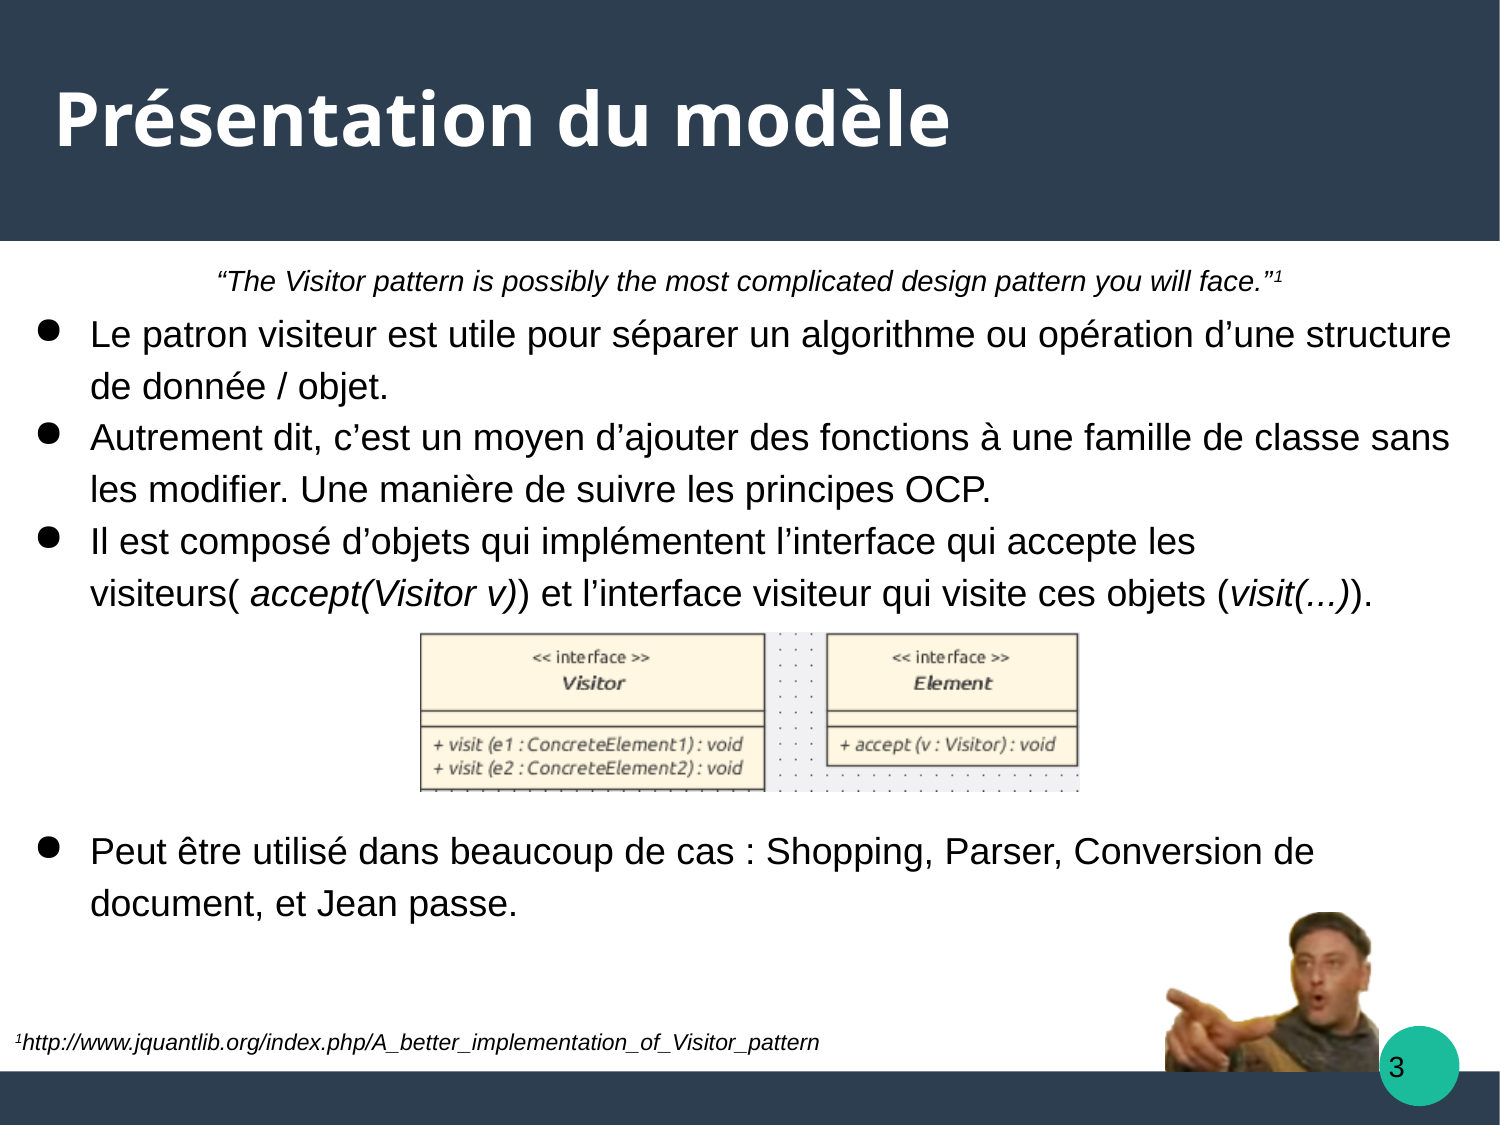

Présentation du modèle
“The Visitor pattern is possibly the most complicated design pattern you will face.”1
Le patron visiteur est utile pour séparer un algorithme ou opération d’une structure de donnée / objet.
Autrement dit, c’est un moyen d’ajouter des fonctions à une famille de classe sans les modifier. Une manière de suivre les principes OCP.
Il est composé d’objets qui implémentent l’interface qui accepte les visiteurs( accept(Visitor v)) et l’interface visiteur qui visite ces objets (visit(...)).
Peut être utilisé dans beaucoup de cas : Shopping, Parser, Conversion de document, et Jean passe.
1http://www.jquantlib.org/index.php/A_better_implementation_of_Visitor_pattern